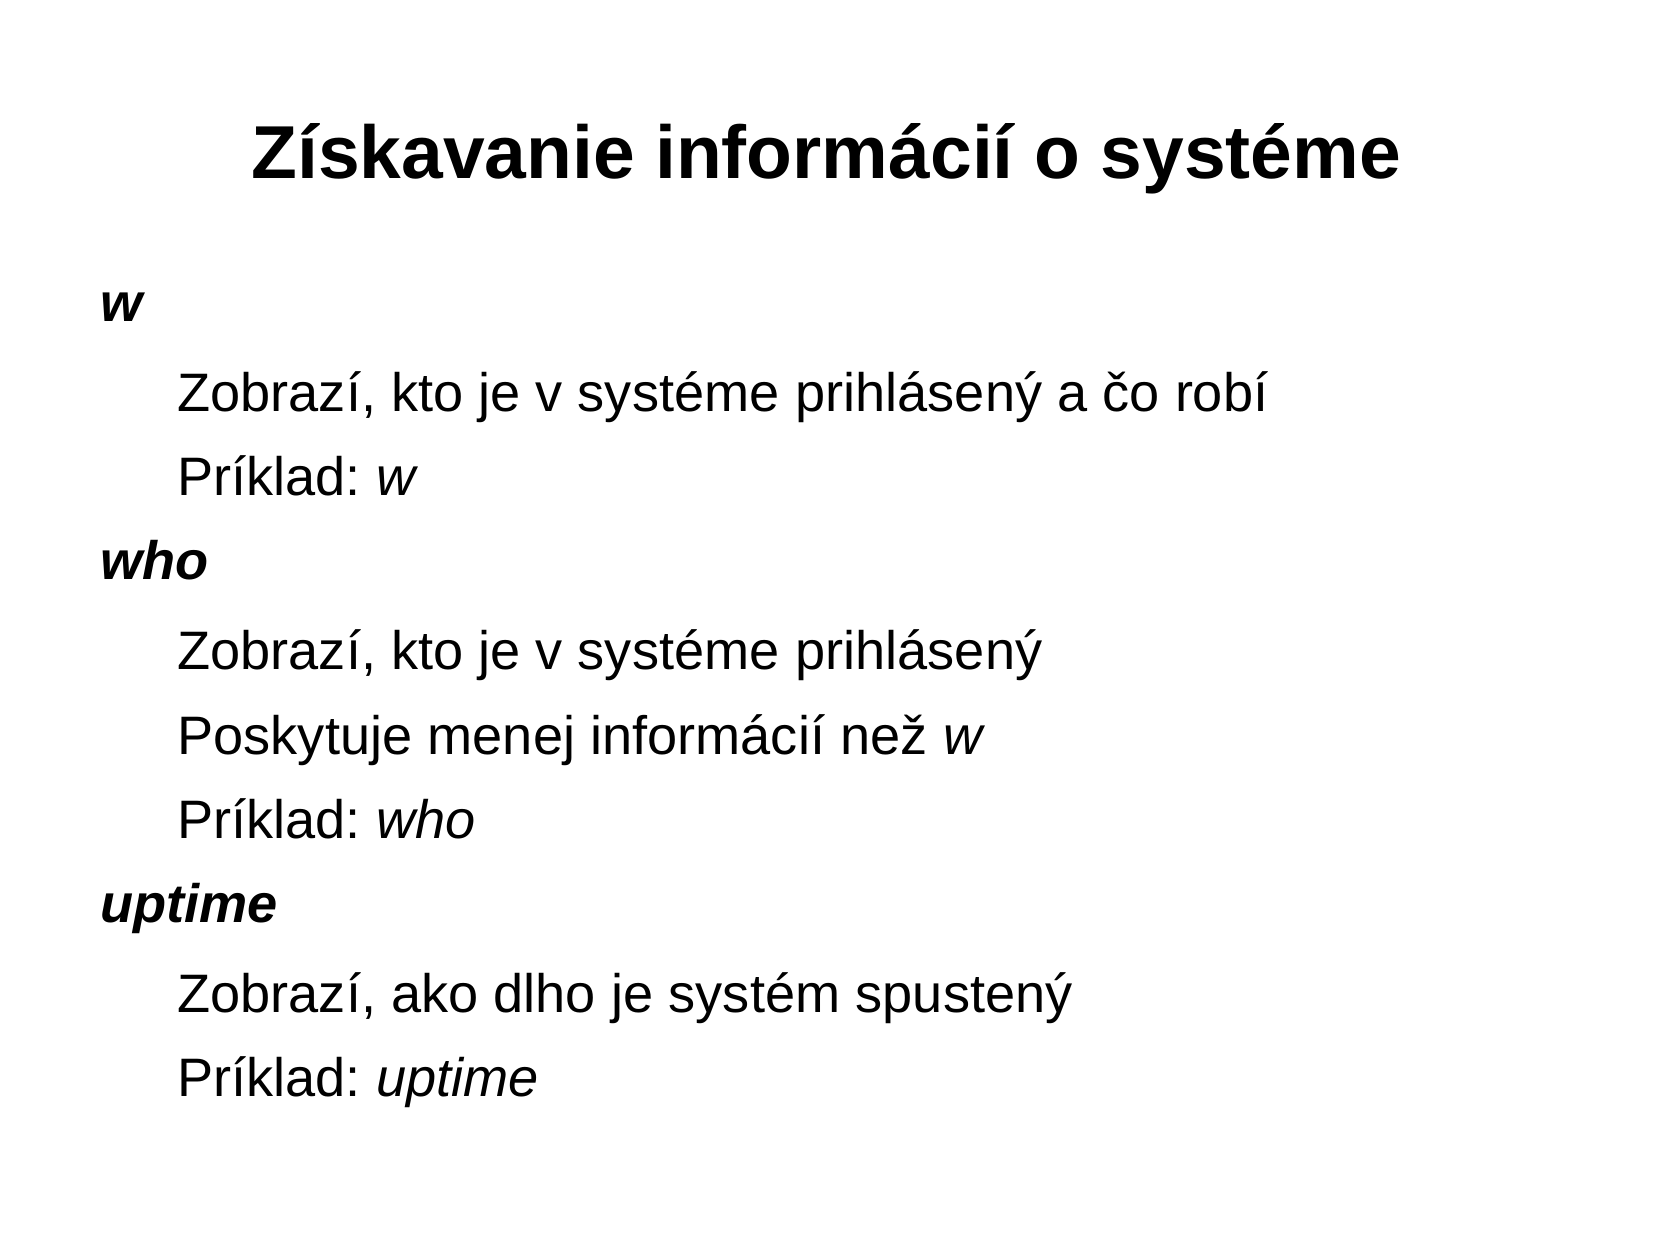

# Získavanie informácií o systéme
w
Zobrazí, kto je v systéme prihlásený a čo robí
Príklad: w
who
Zobrazí, kto je v systéme prihlásený
Poskytuje menej informácií než w
Príklad: who
uptime
Zobrazí, ako dlho je systém spustený
Príklad: uptime